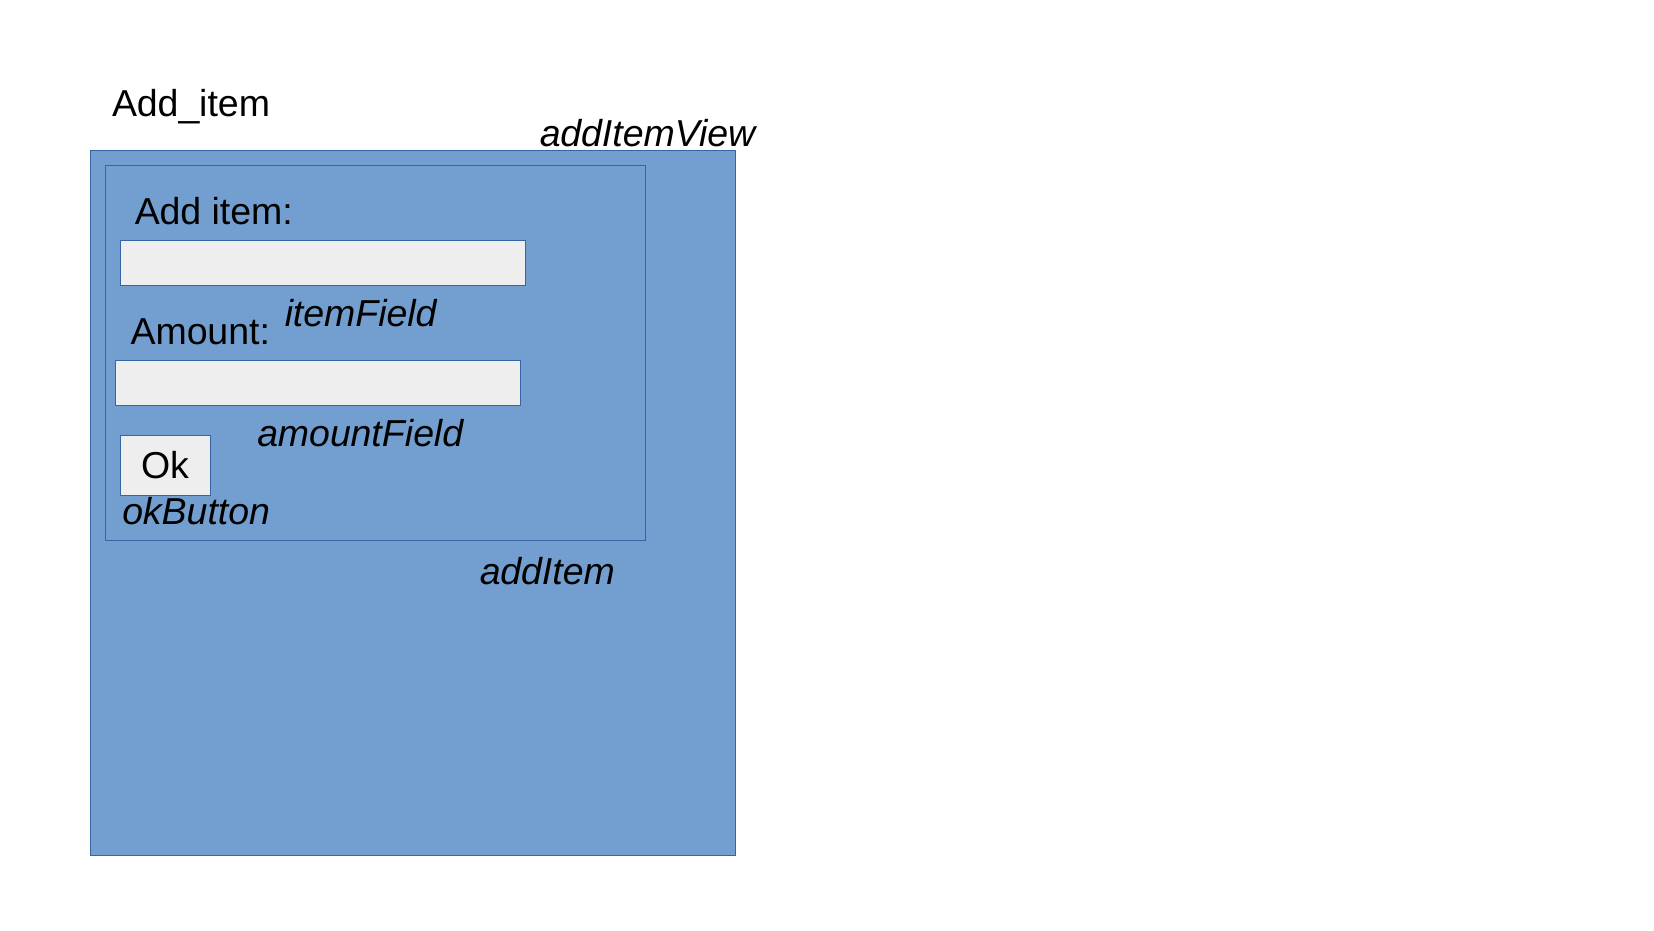

Add_item
addItemView
Add item:
itemField
Amount:
amountField
Ok
okButton
addItem